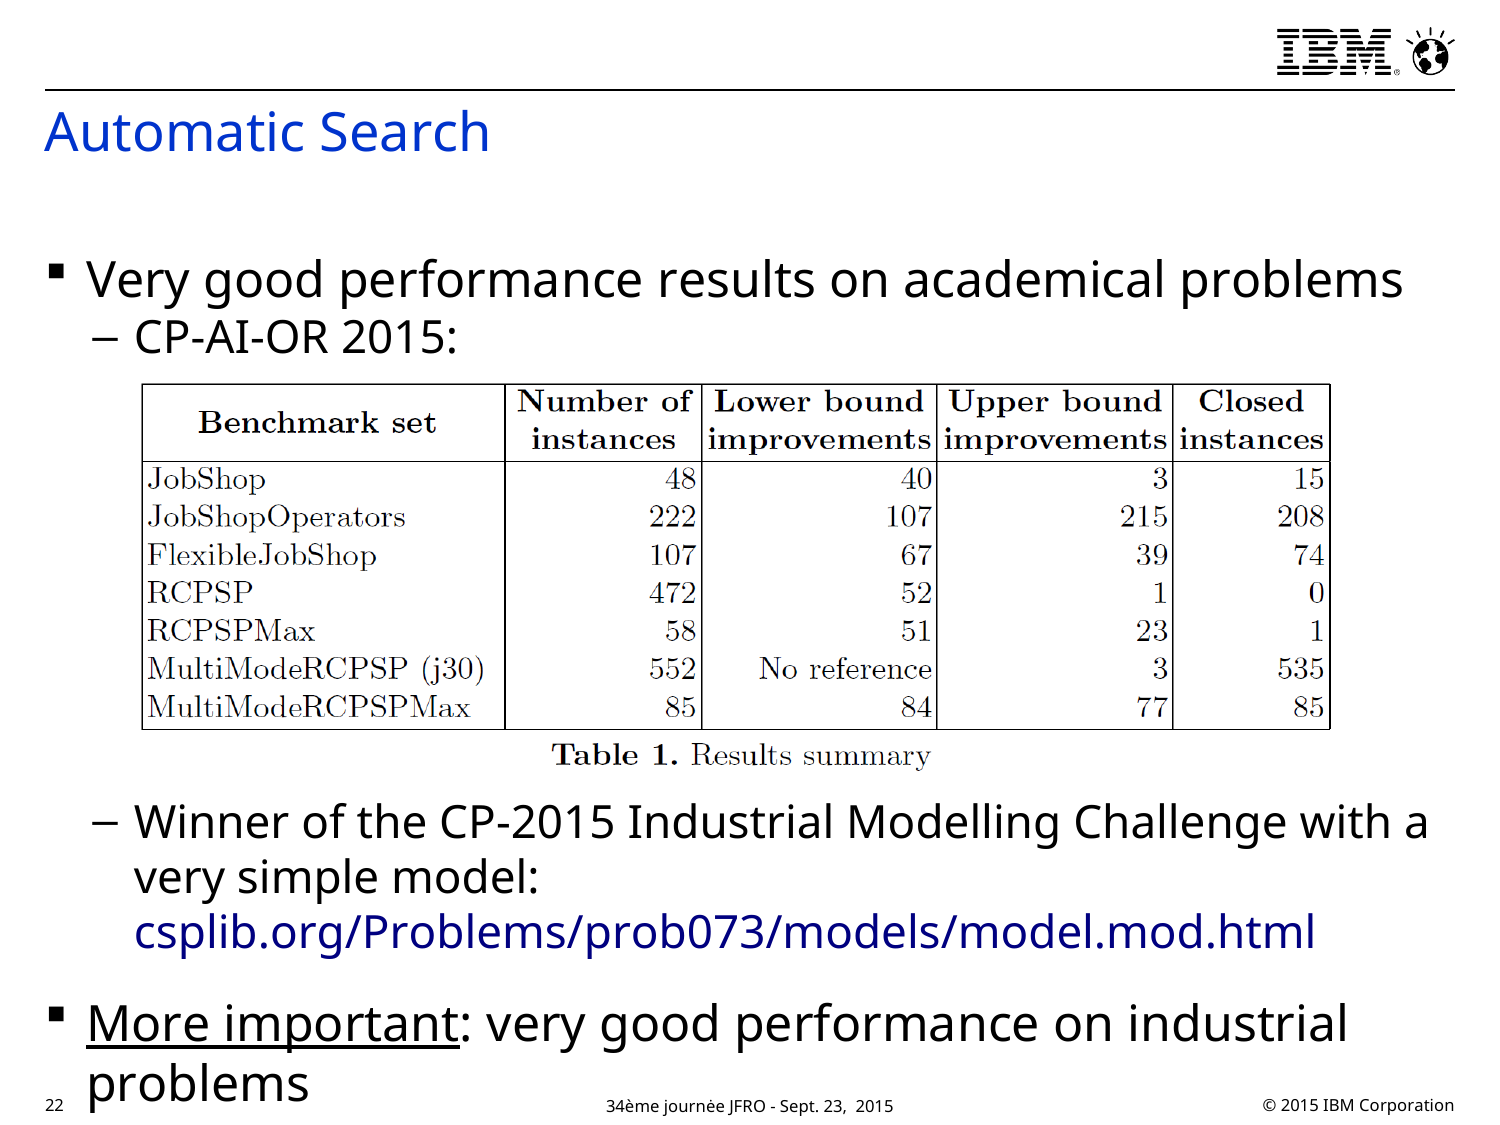

# Automatic Search
Very good performance results on academical problems
CP-AI-OR 2015:
Winner of the CP-2015 Industrial Modelling Challenge with a very simple model: csplib.org/Problems/prob073/models/model.mod.html
More important: very good performance on industrial problems
22